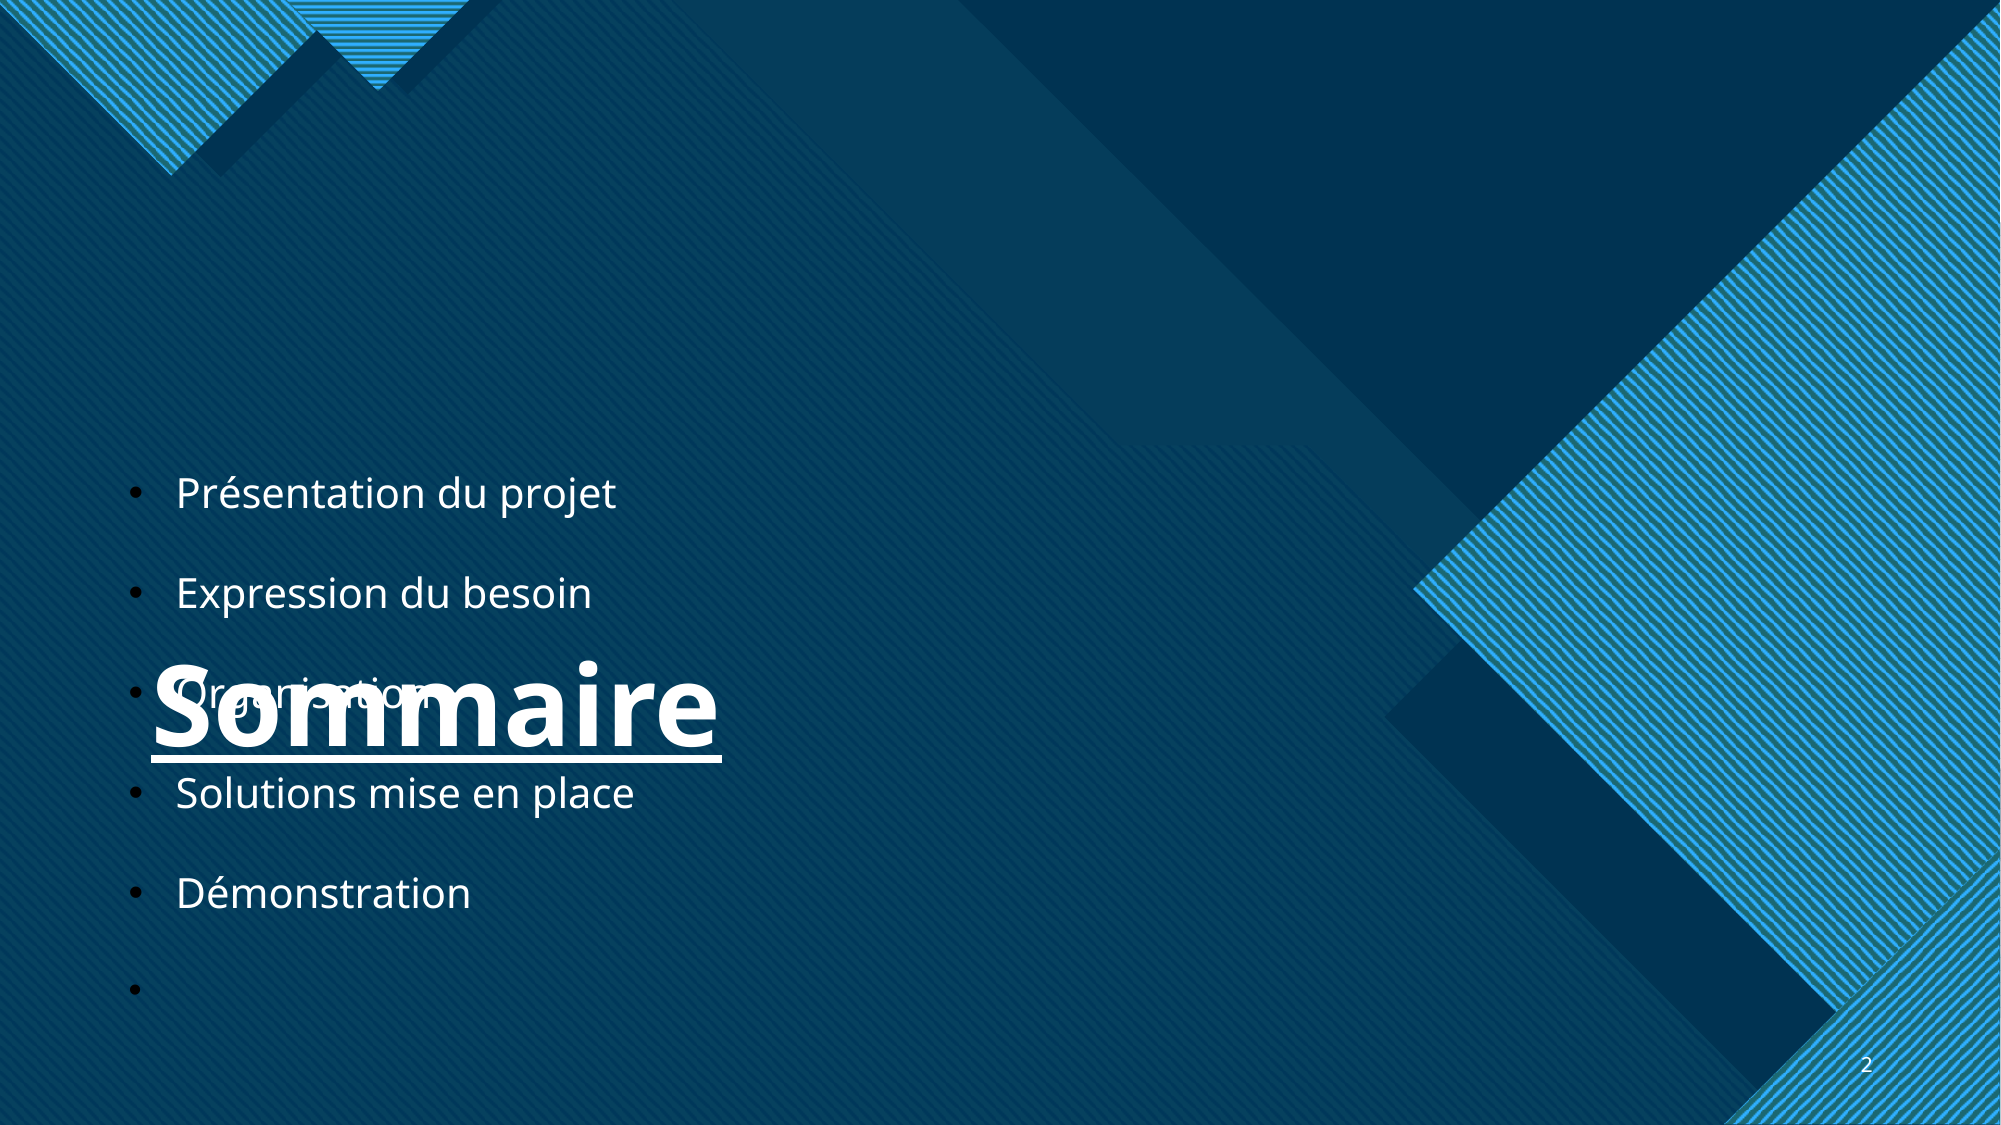

Présentation du projet
Expression du besoin
Organisation
Solutions mise en place
Démonstration
# Sommaire
2